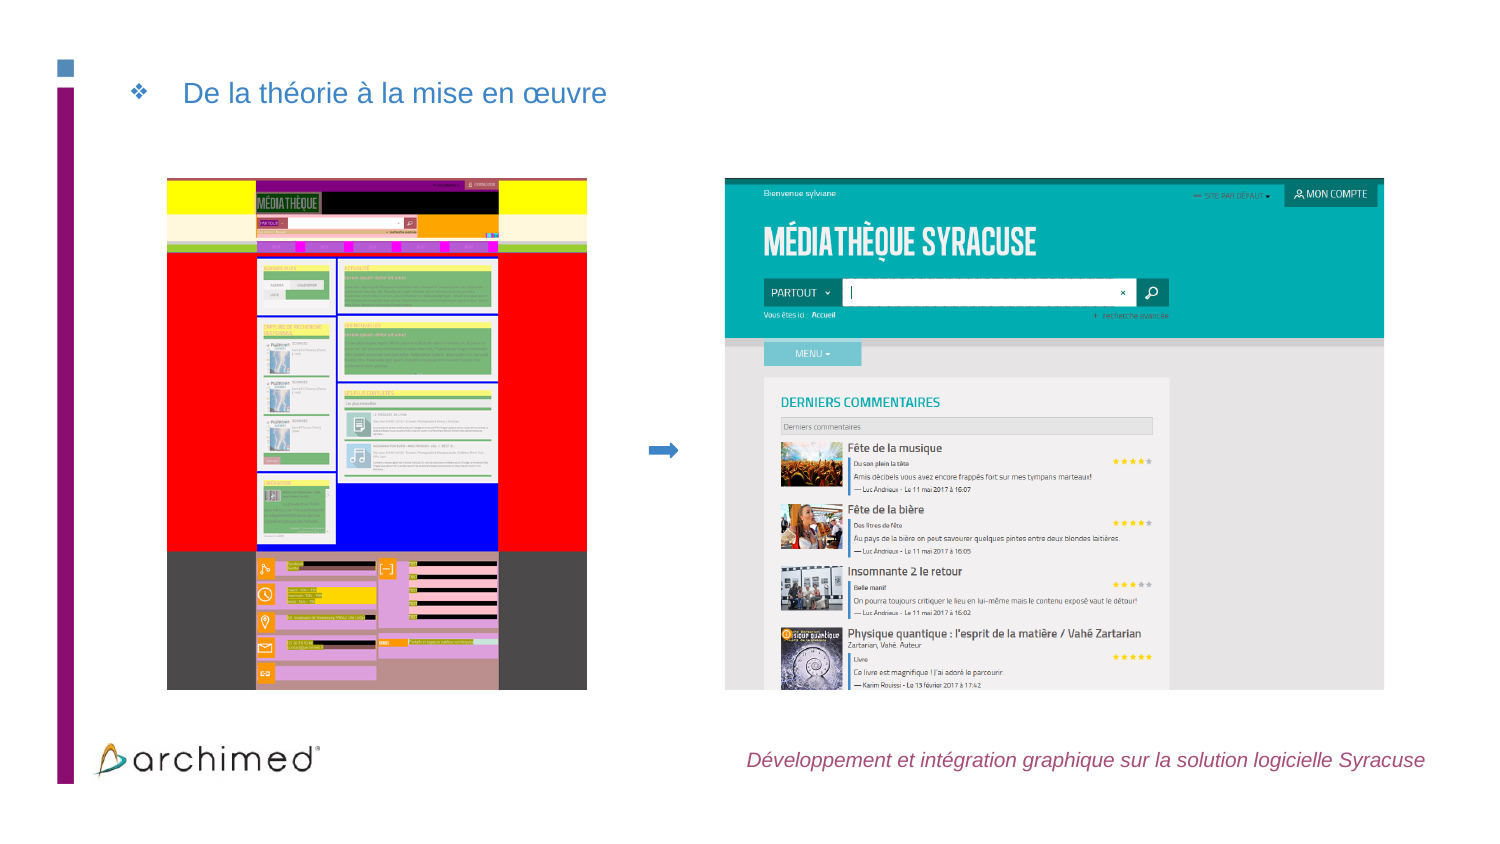

De la théorie à la mise en œuvre
# Développement et intégration graphique sur la solution logicielle Syracuse